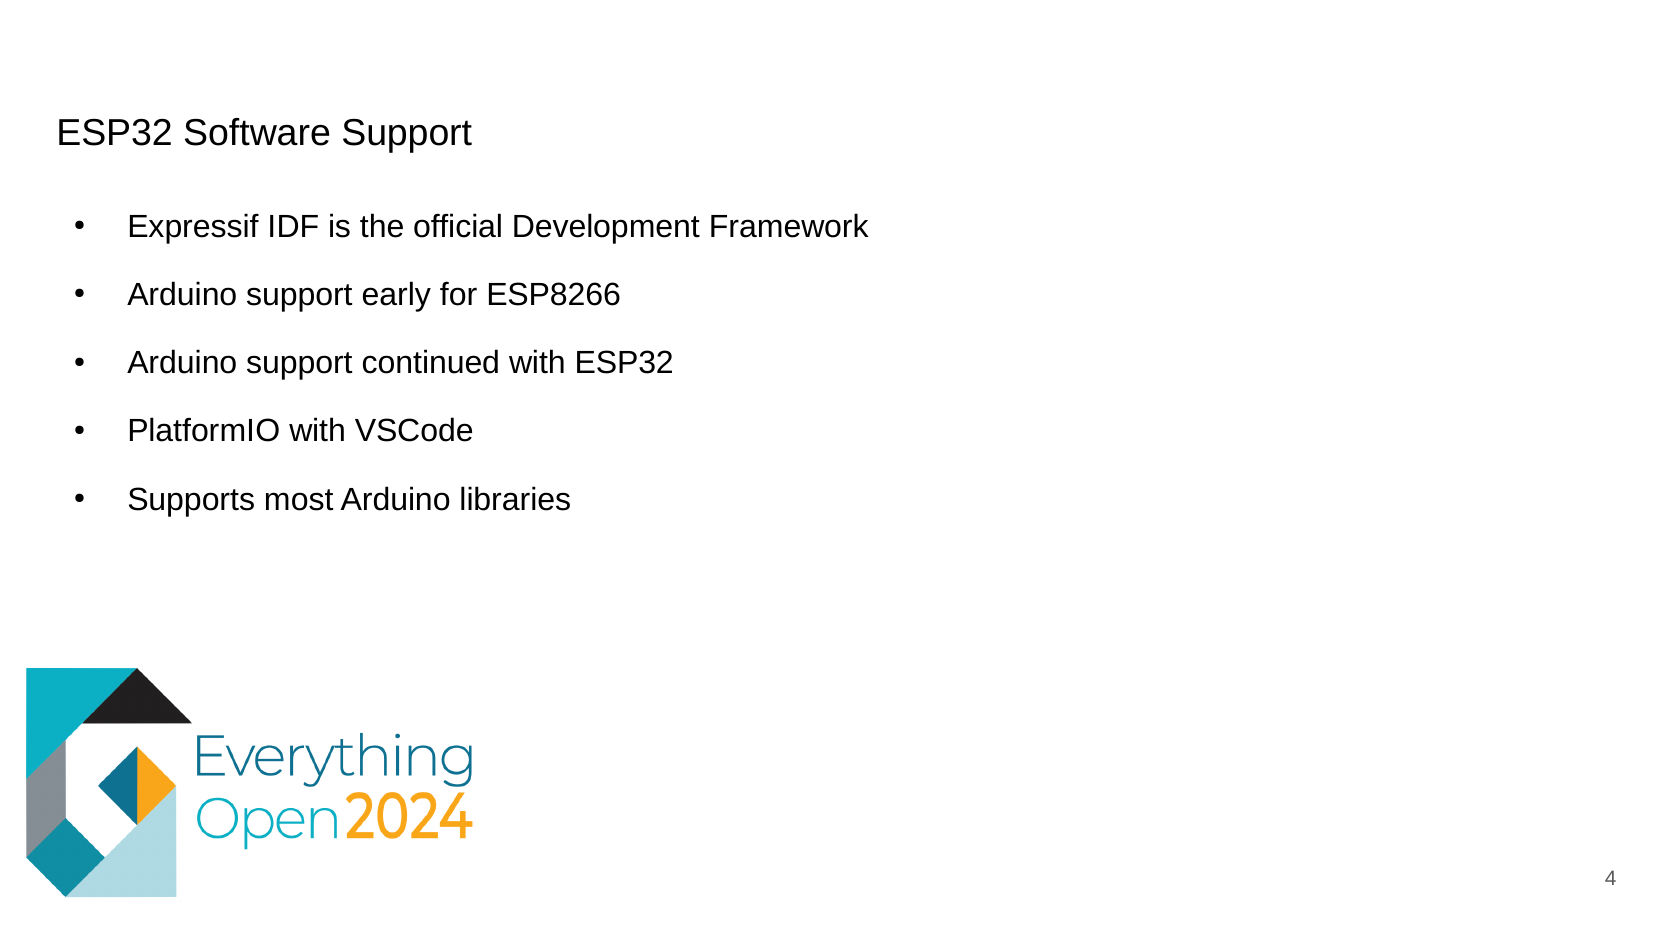

# ESP32 Software Support
Expressif IDF is the official Development Framework
Arduino support early for ESP8266
Arduino support continued with ESP32
PlatformIO with VSCode
Supports most Arduino libraries
4